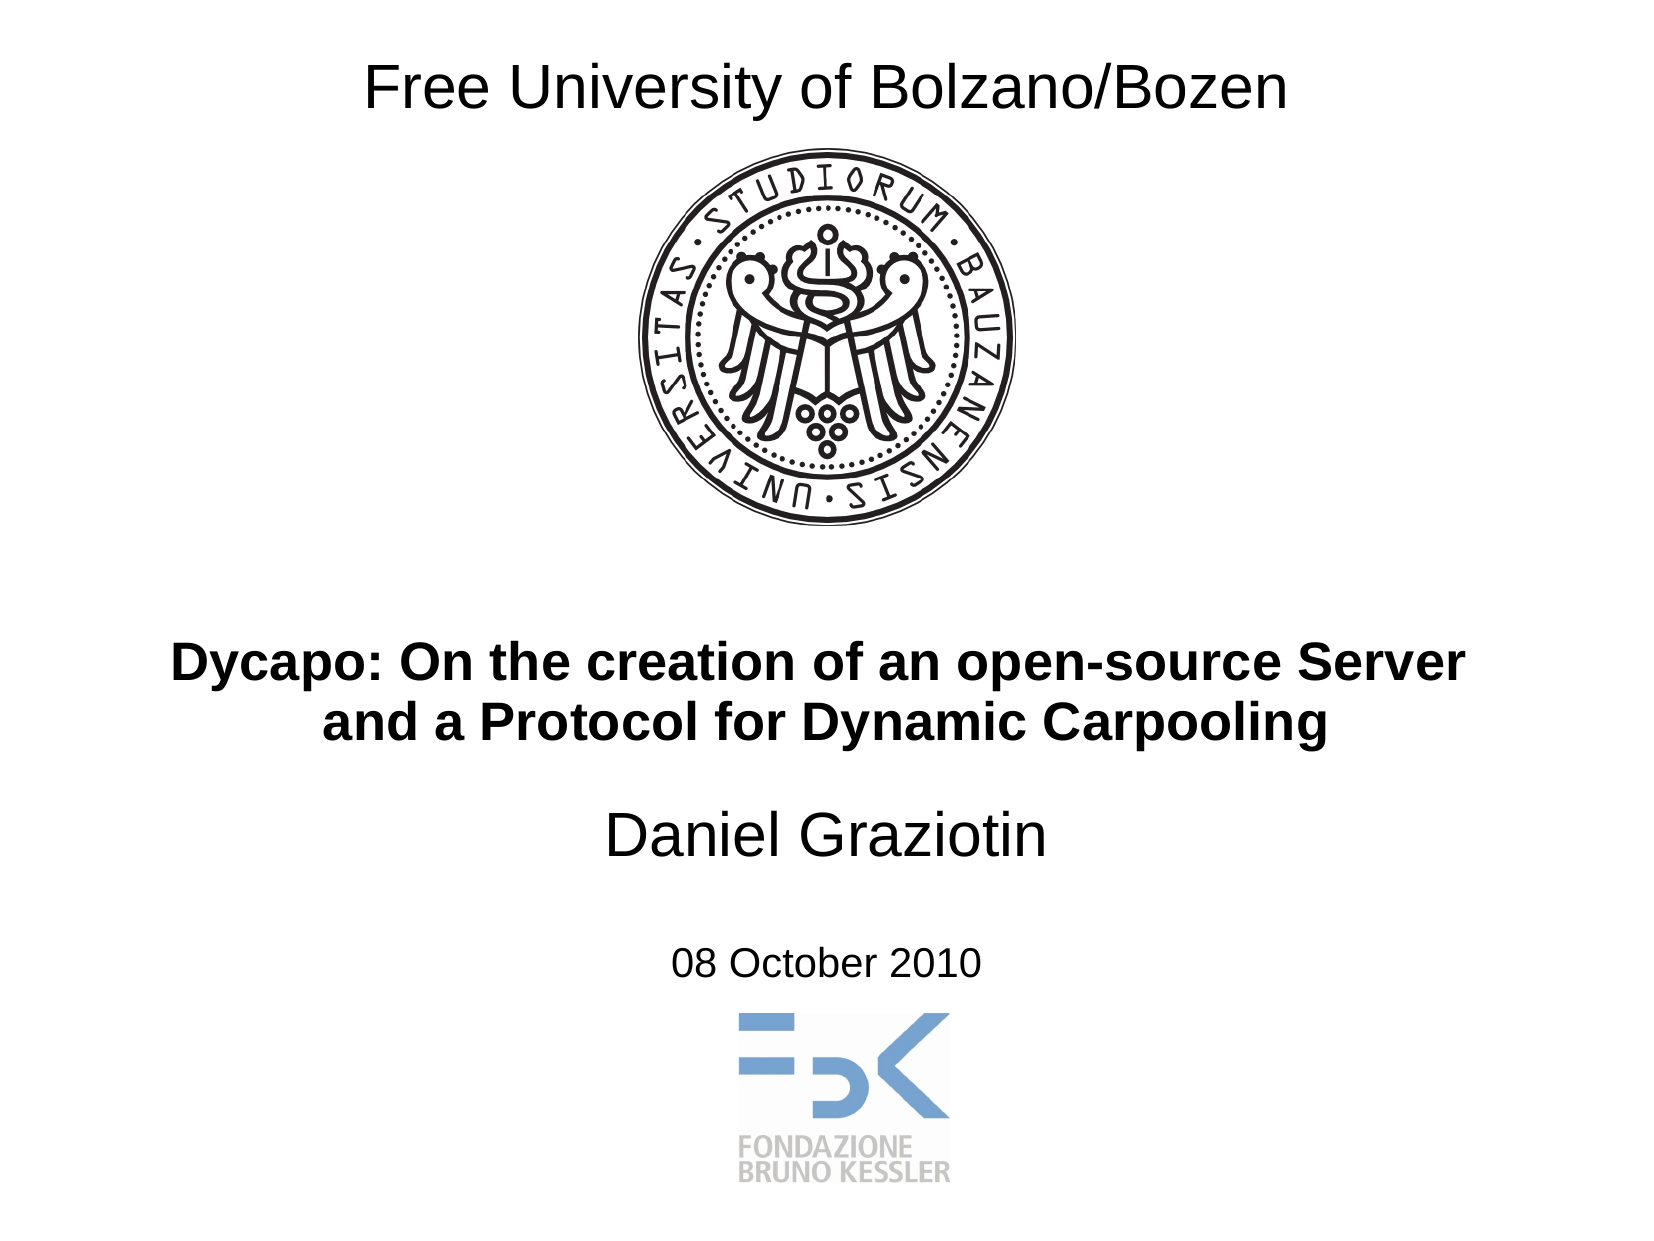

#
Free University of Bolzano/Bozen
Dycapo: On the creation of an open-source Server
and a Protocol for Dynamic Carpooling
Daniel Graziotin
08 October 2010